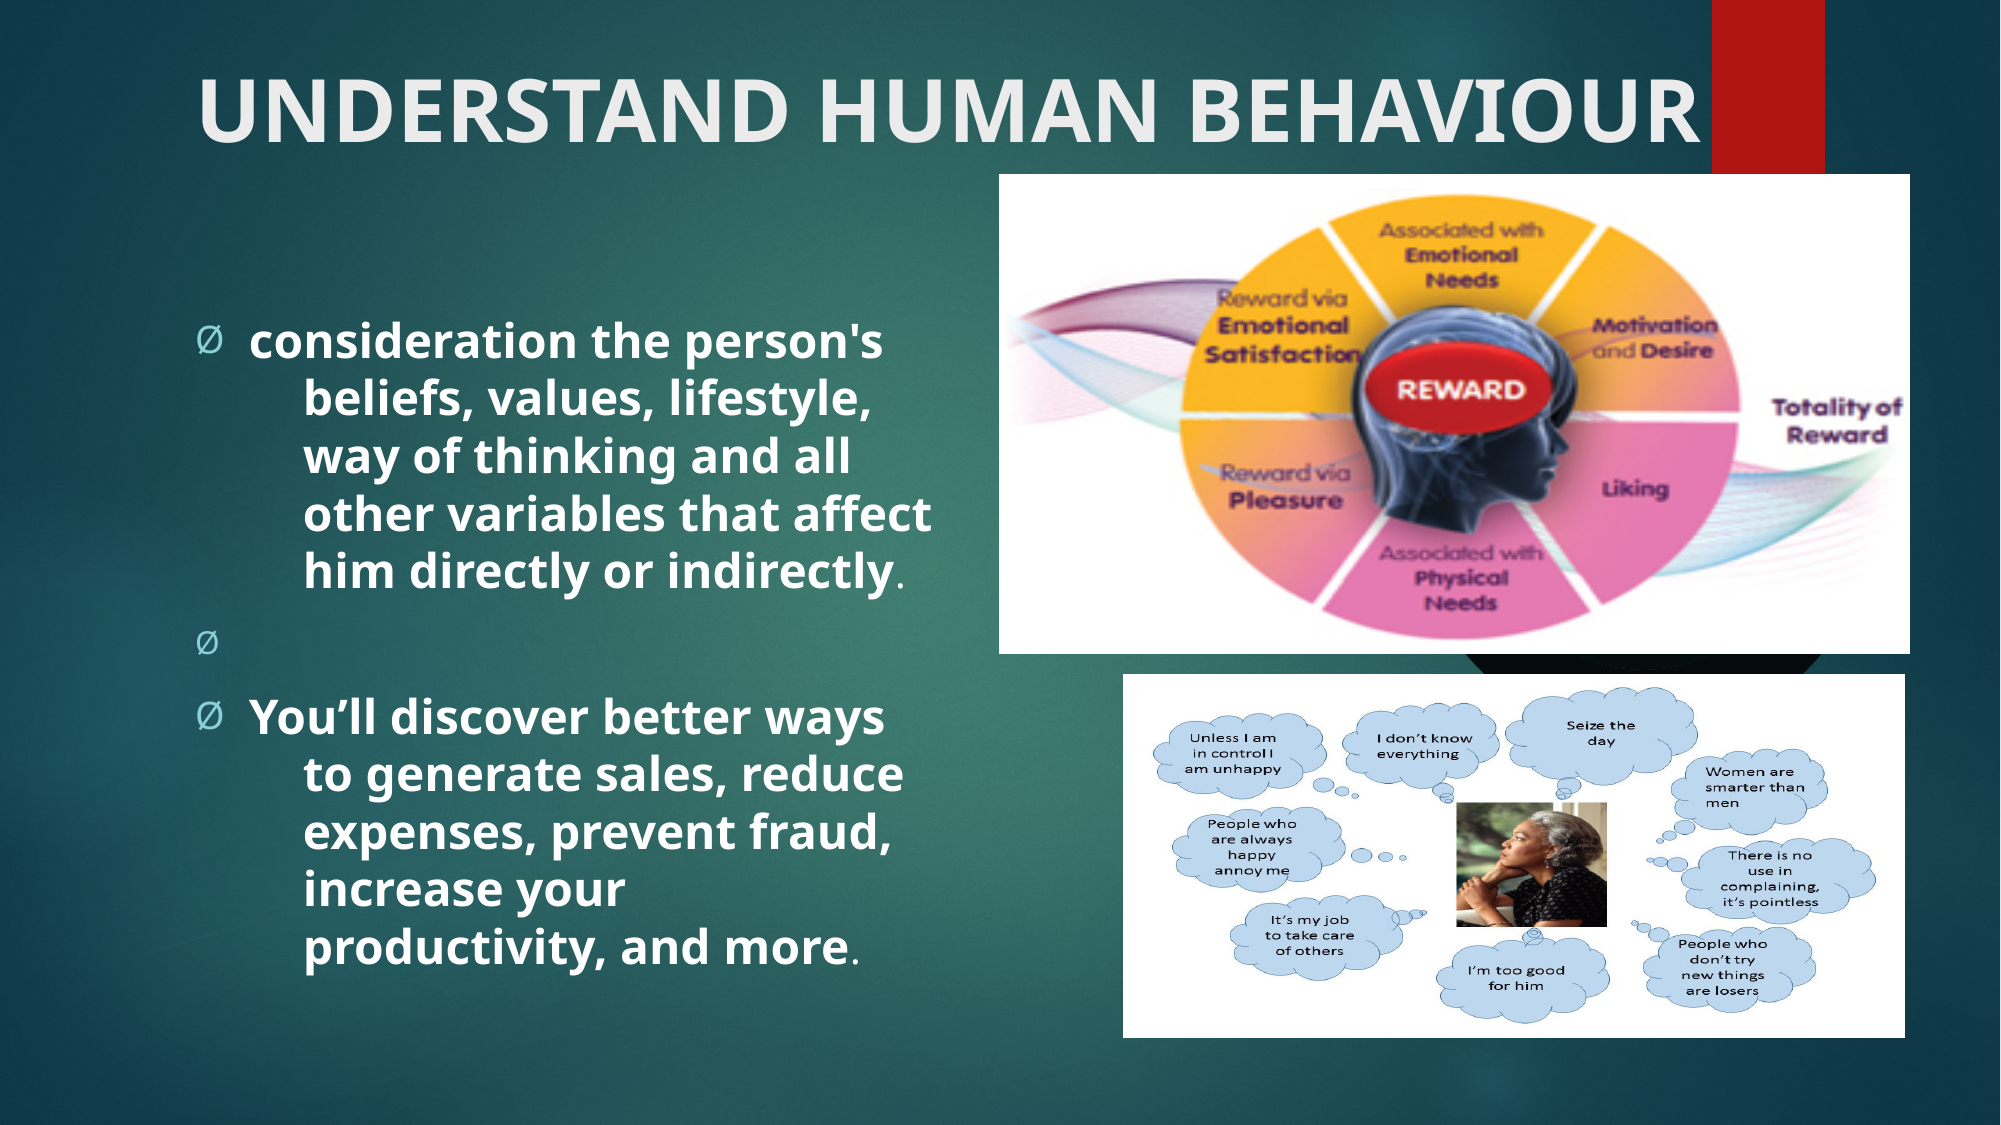

# UNDERSTAND HUMAN BEHAVIOUR
consideration the person's beliefs, values, lifestyle, way of thinking and all other variables that affect him directly or indirectly.
You’ll discover better ways to generate sales, reduce expenses, prevent fraud, increase your productivity, and more.